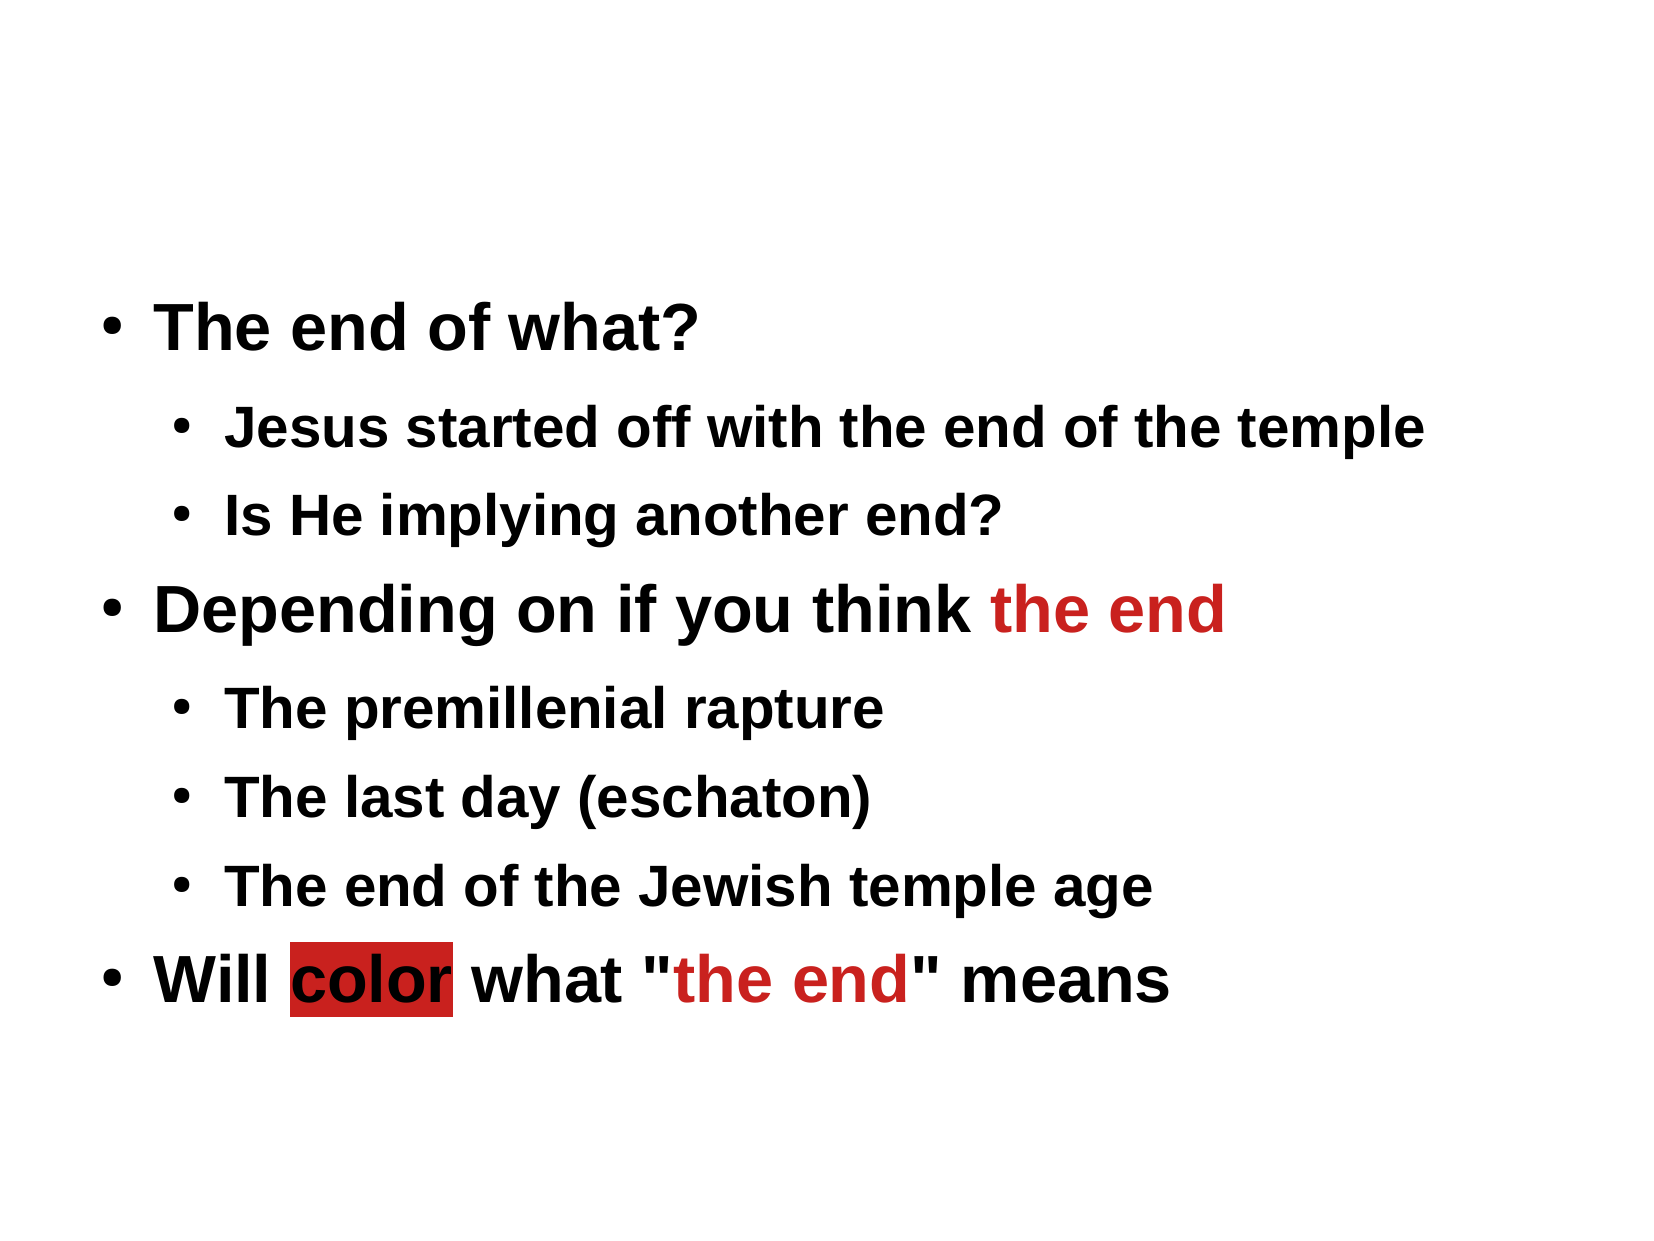

#
The end of what?
Jesus started off with the end of the temple
Is He implying another end?
Depending on if you think the end
The premillenial rapture
The last day (eschaton)
The end of the Jewish temple age
Will color what "the end" means